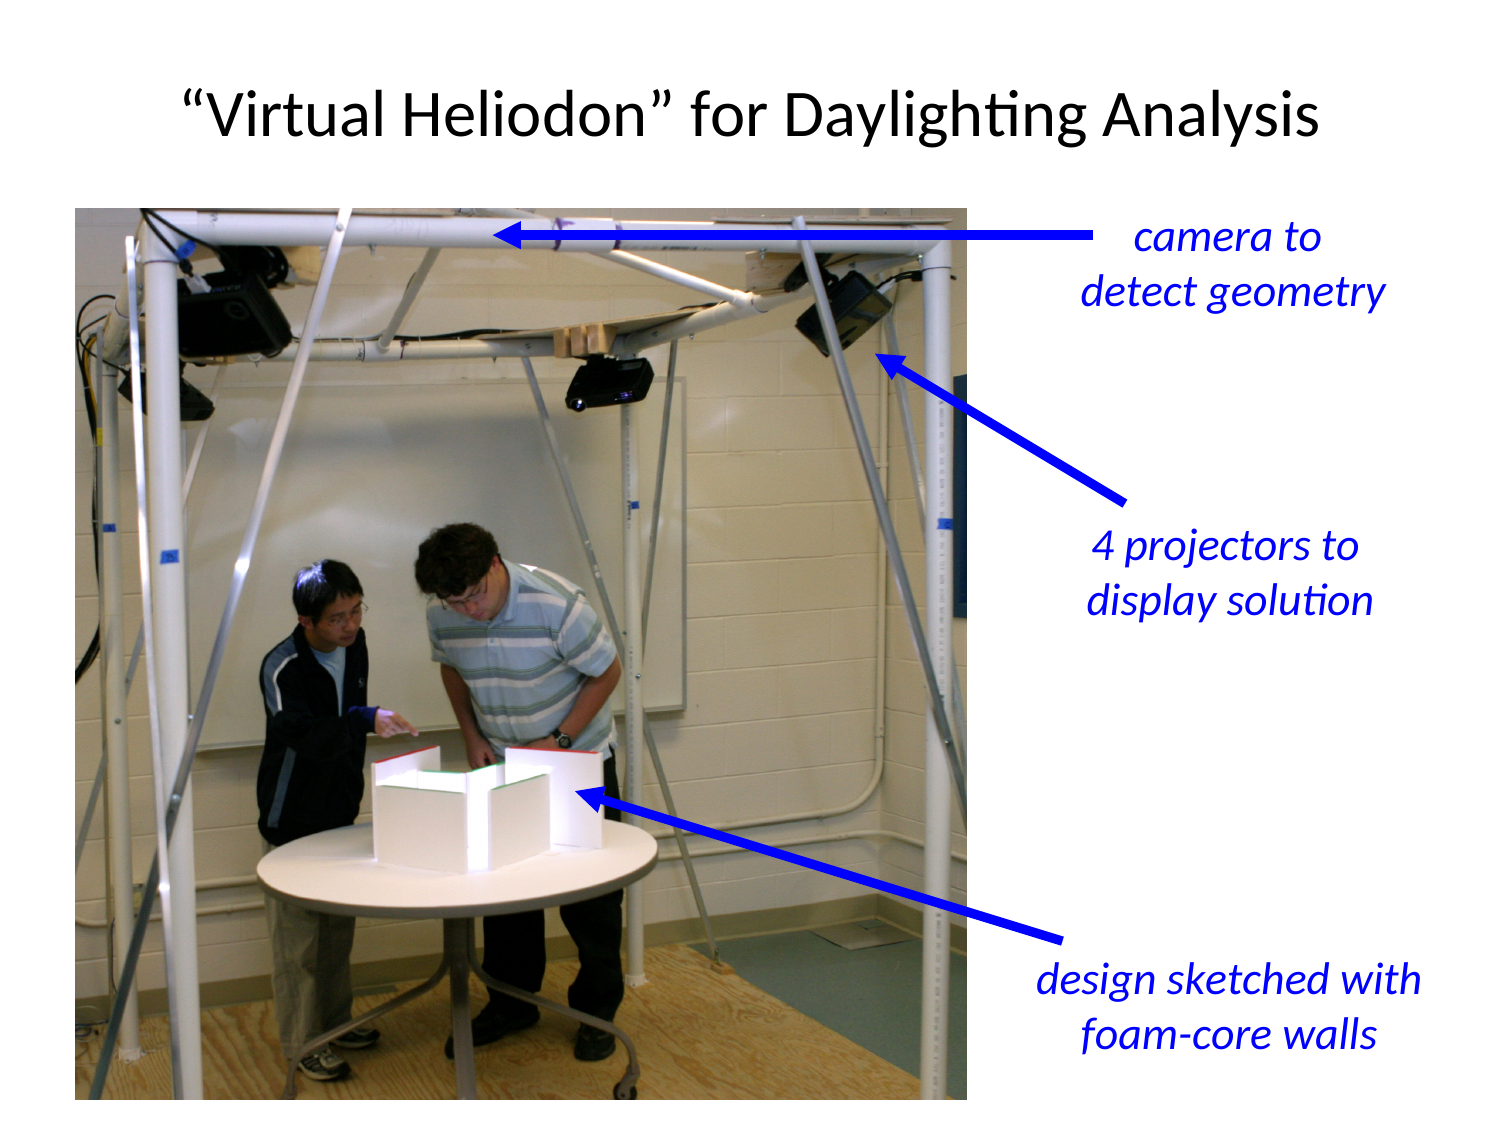

# “Virtual Heliodon” for Daylighting Analysis
camera to
detect geometry
4 projectors to
display solution
design sketched with
foam-core walls